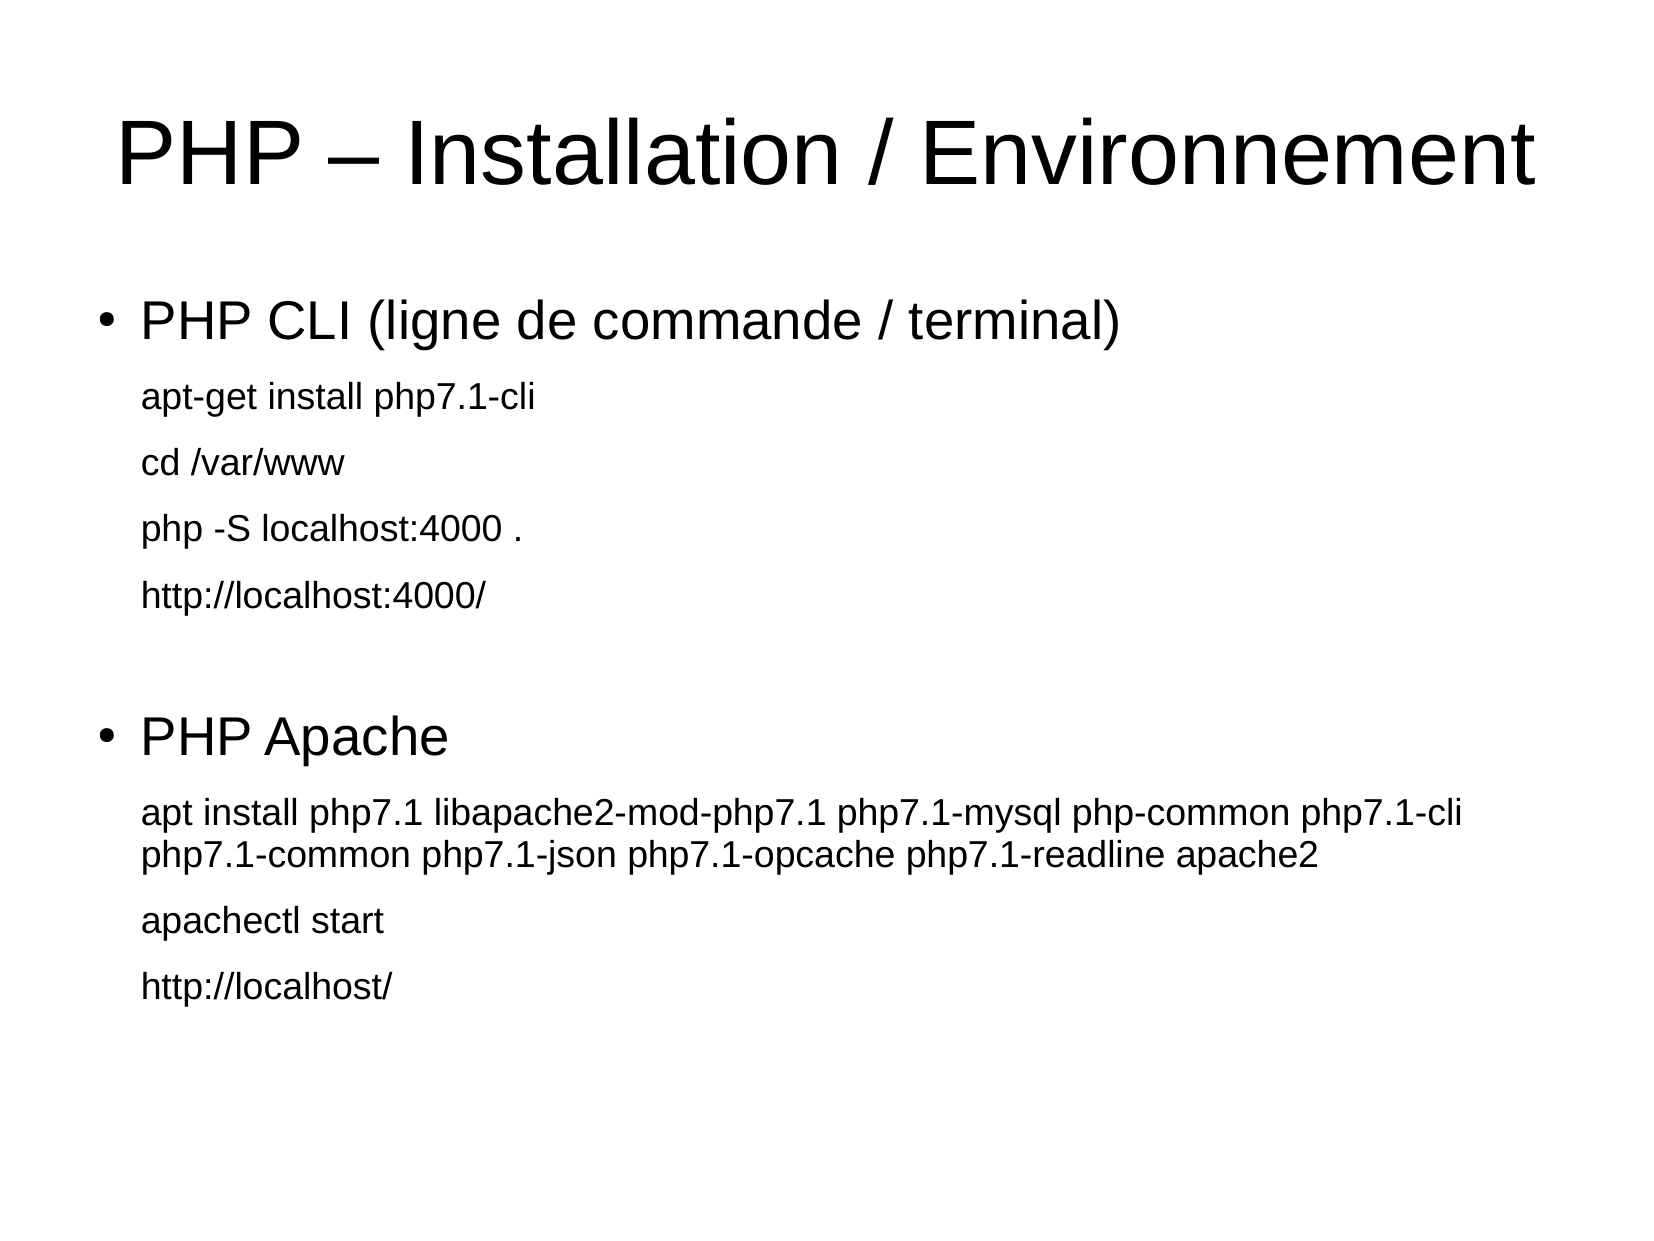

PHP – Installation / Environnement
# PHP CLI (ligne de commande / terminal)
apt-get install php7.1-cli
cd /var/www
php -S localhost:4000 .
http://localhost:4000/
PHP Apache
apt install php7.1 libapache2-mod-php7.1 php7.1-mysql php-common php7.1-cli php7.1-common php7.1-json php7.1-opcache php7.1-readline apache2
apachectl start
http://localhost/